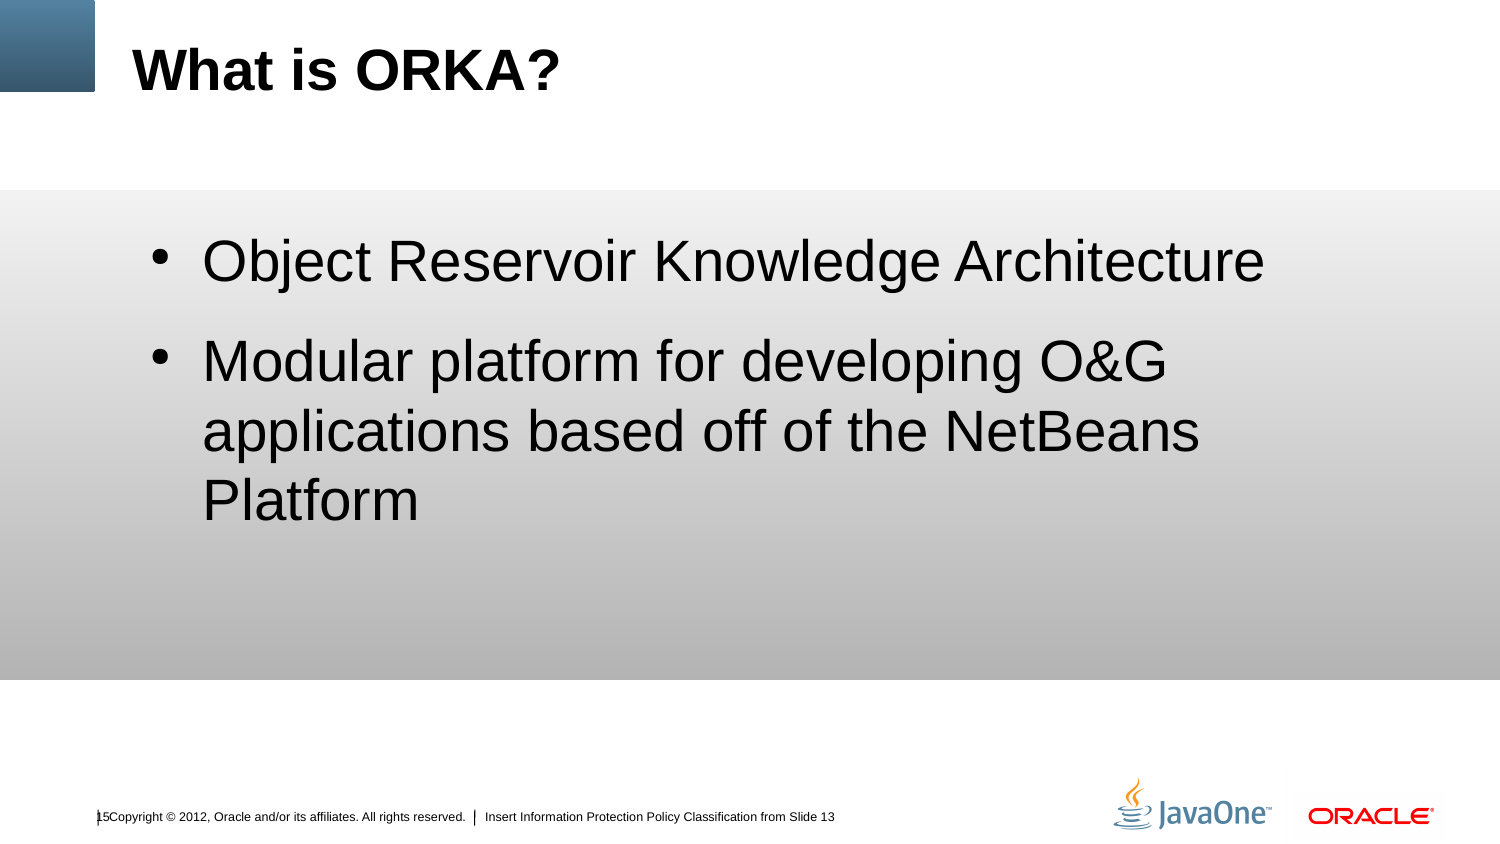

# What is ORKA?
Object Reservoir Knowledge Architecture
Modular platform for developing O&G applications based off of the NetBeans Platform